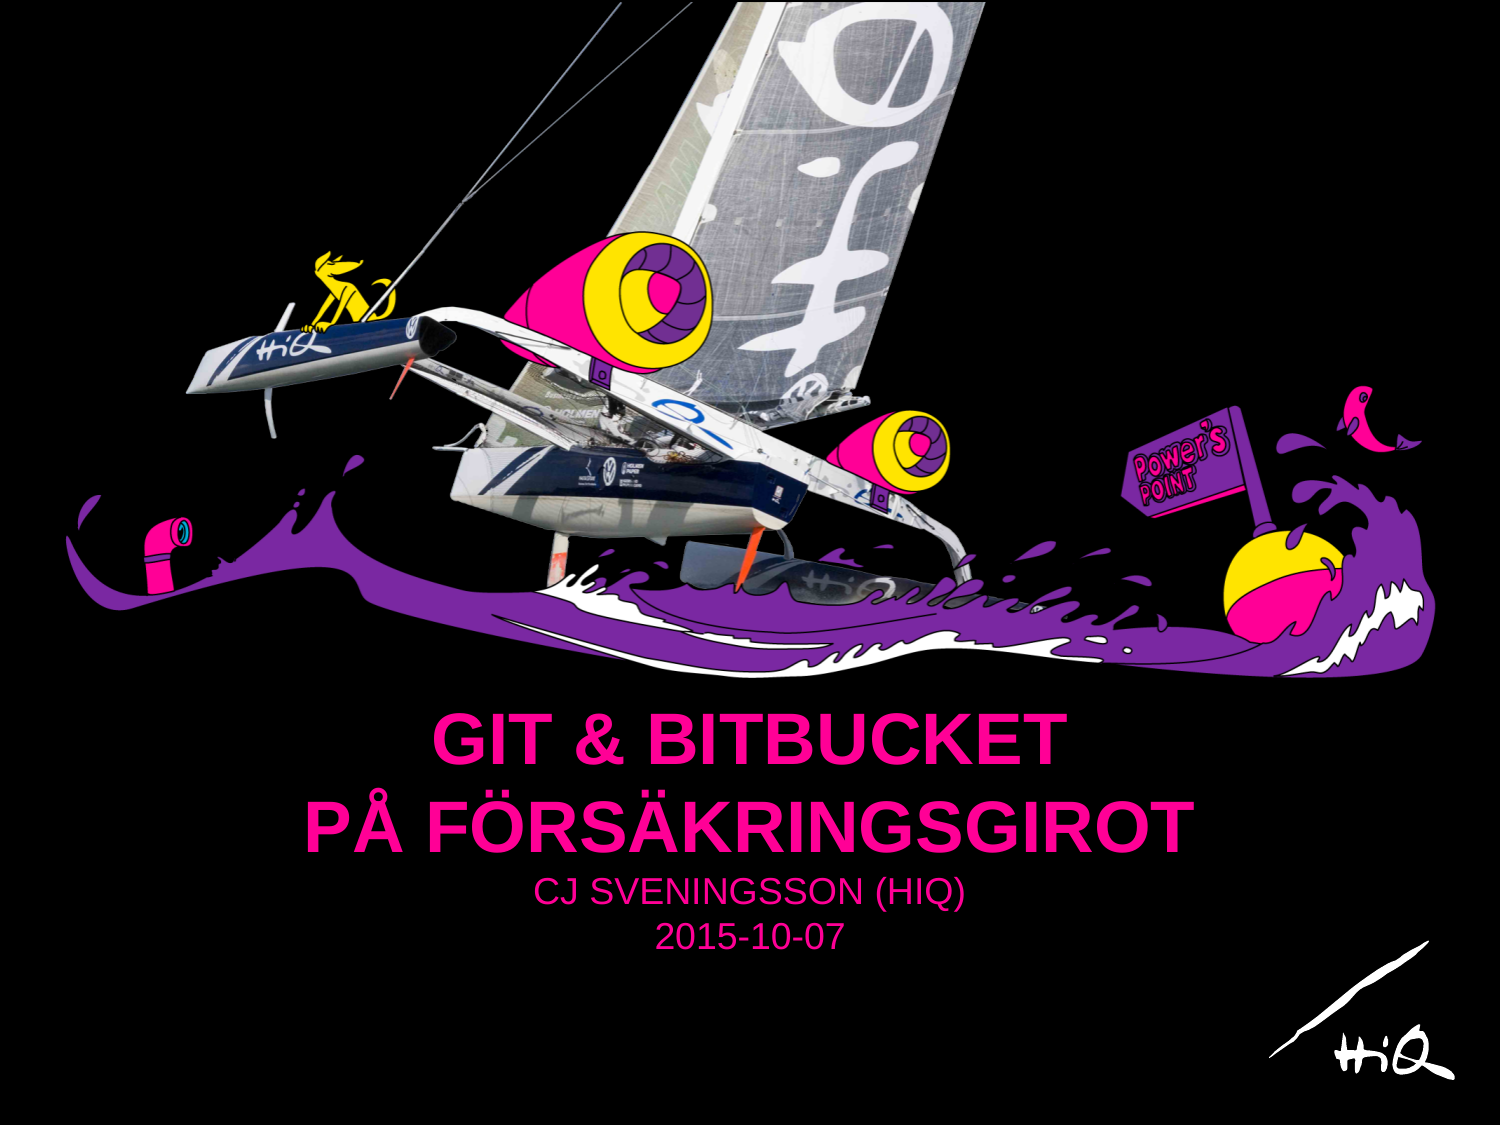

# Git & Bitbucket på Försäkringsgirot CJ Sveningsson (HiQ) 2015-10-07